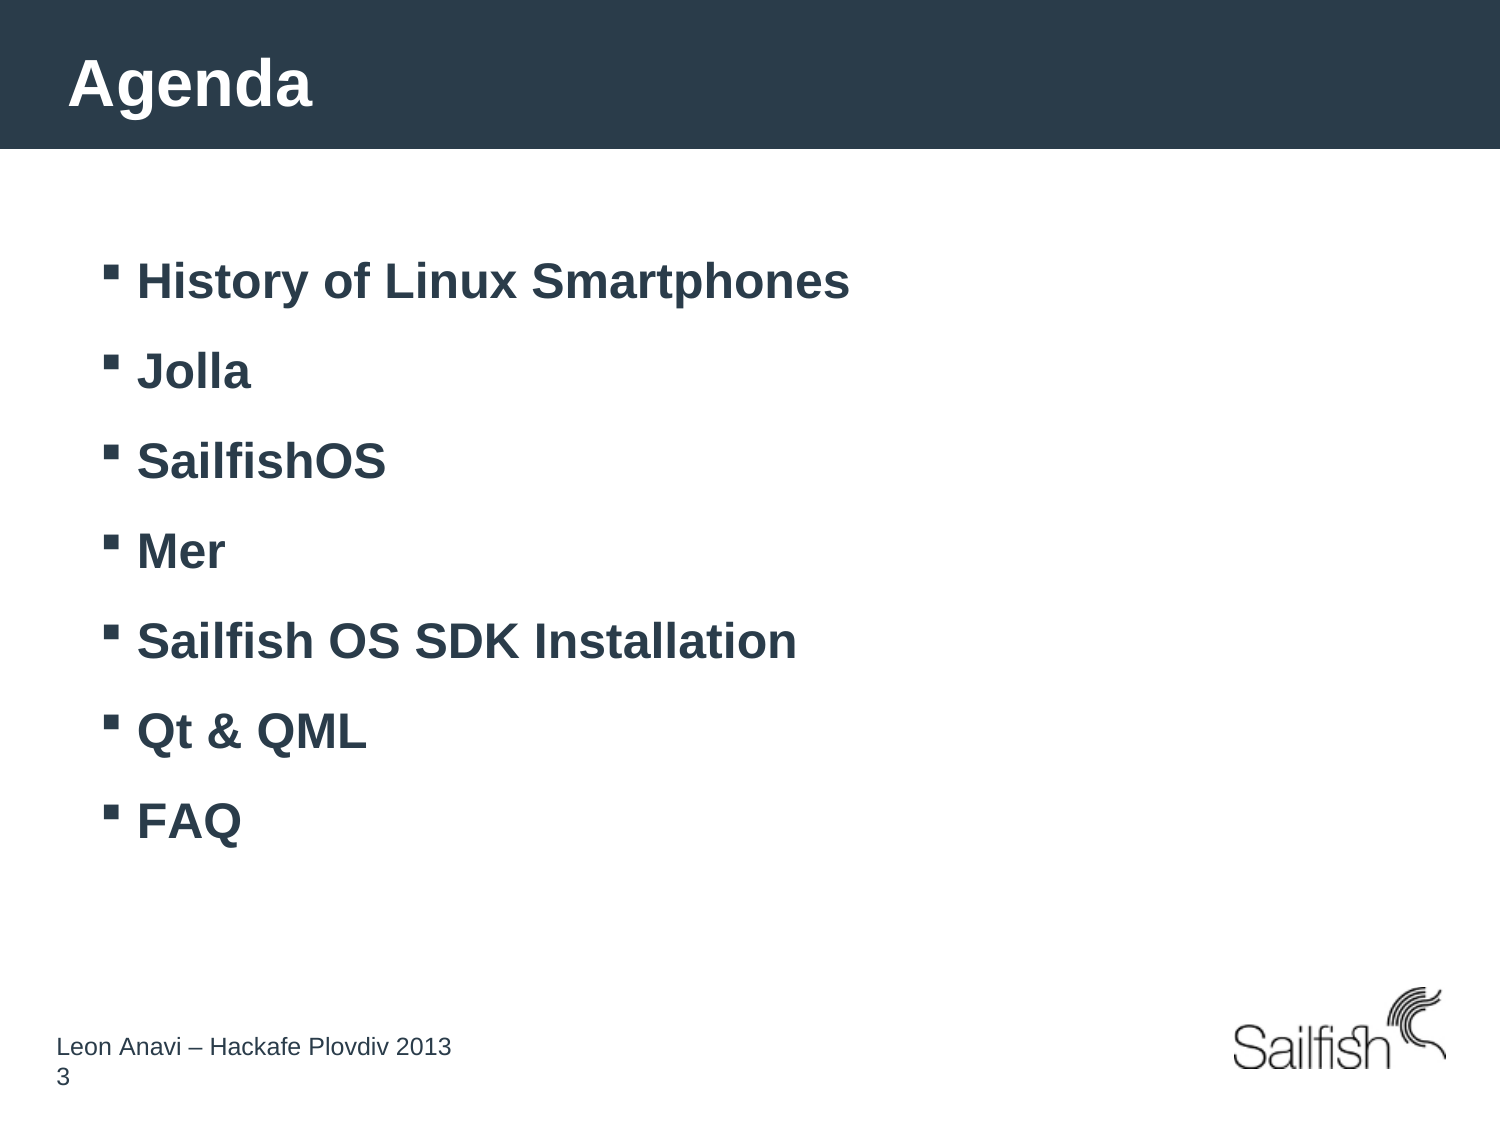

Agenda
 History of Linux Smartphones
 Jolla
 SailfishOS
 Mer
 Sailfish OS SDK Installation
 Qt & QML
 FAQ